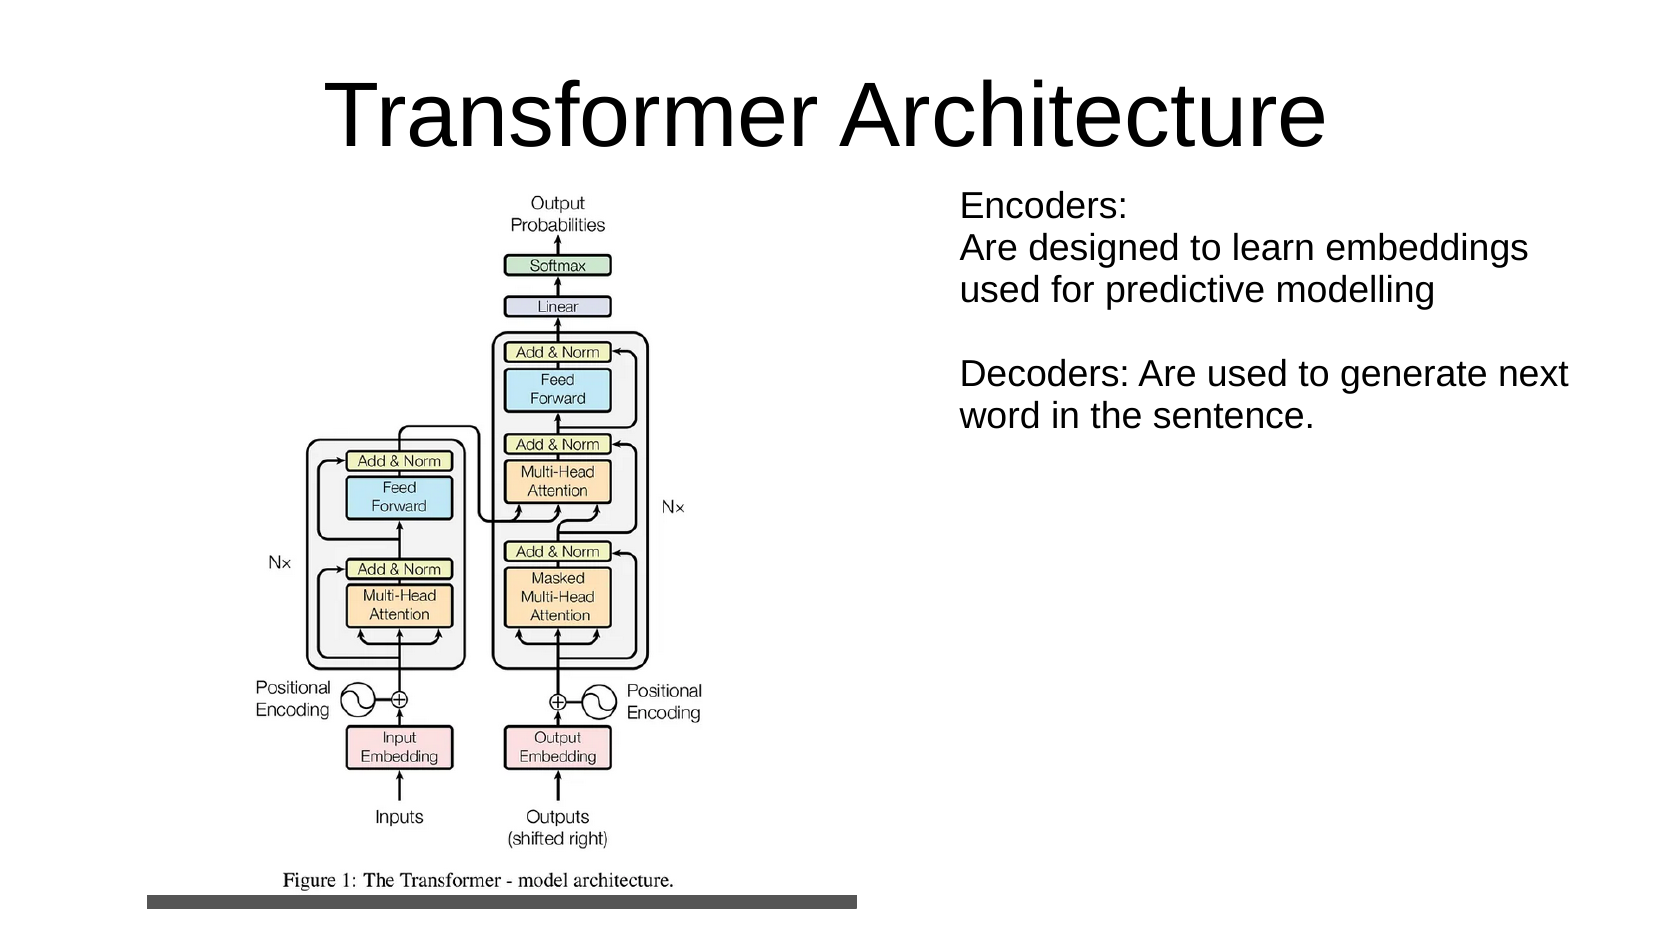

# Transformer Architecture
Encoders:
Are designed to learn embeddings used for predictive modelling
Decoders: Are used to generate next word in the sentence.